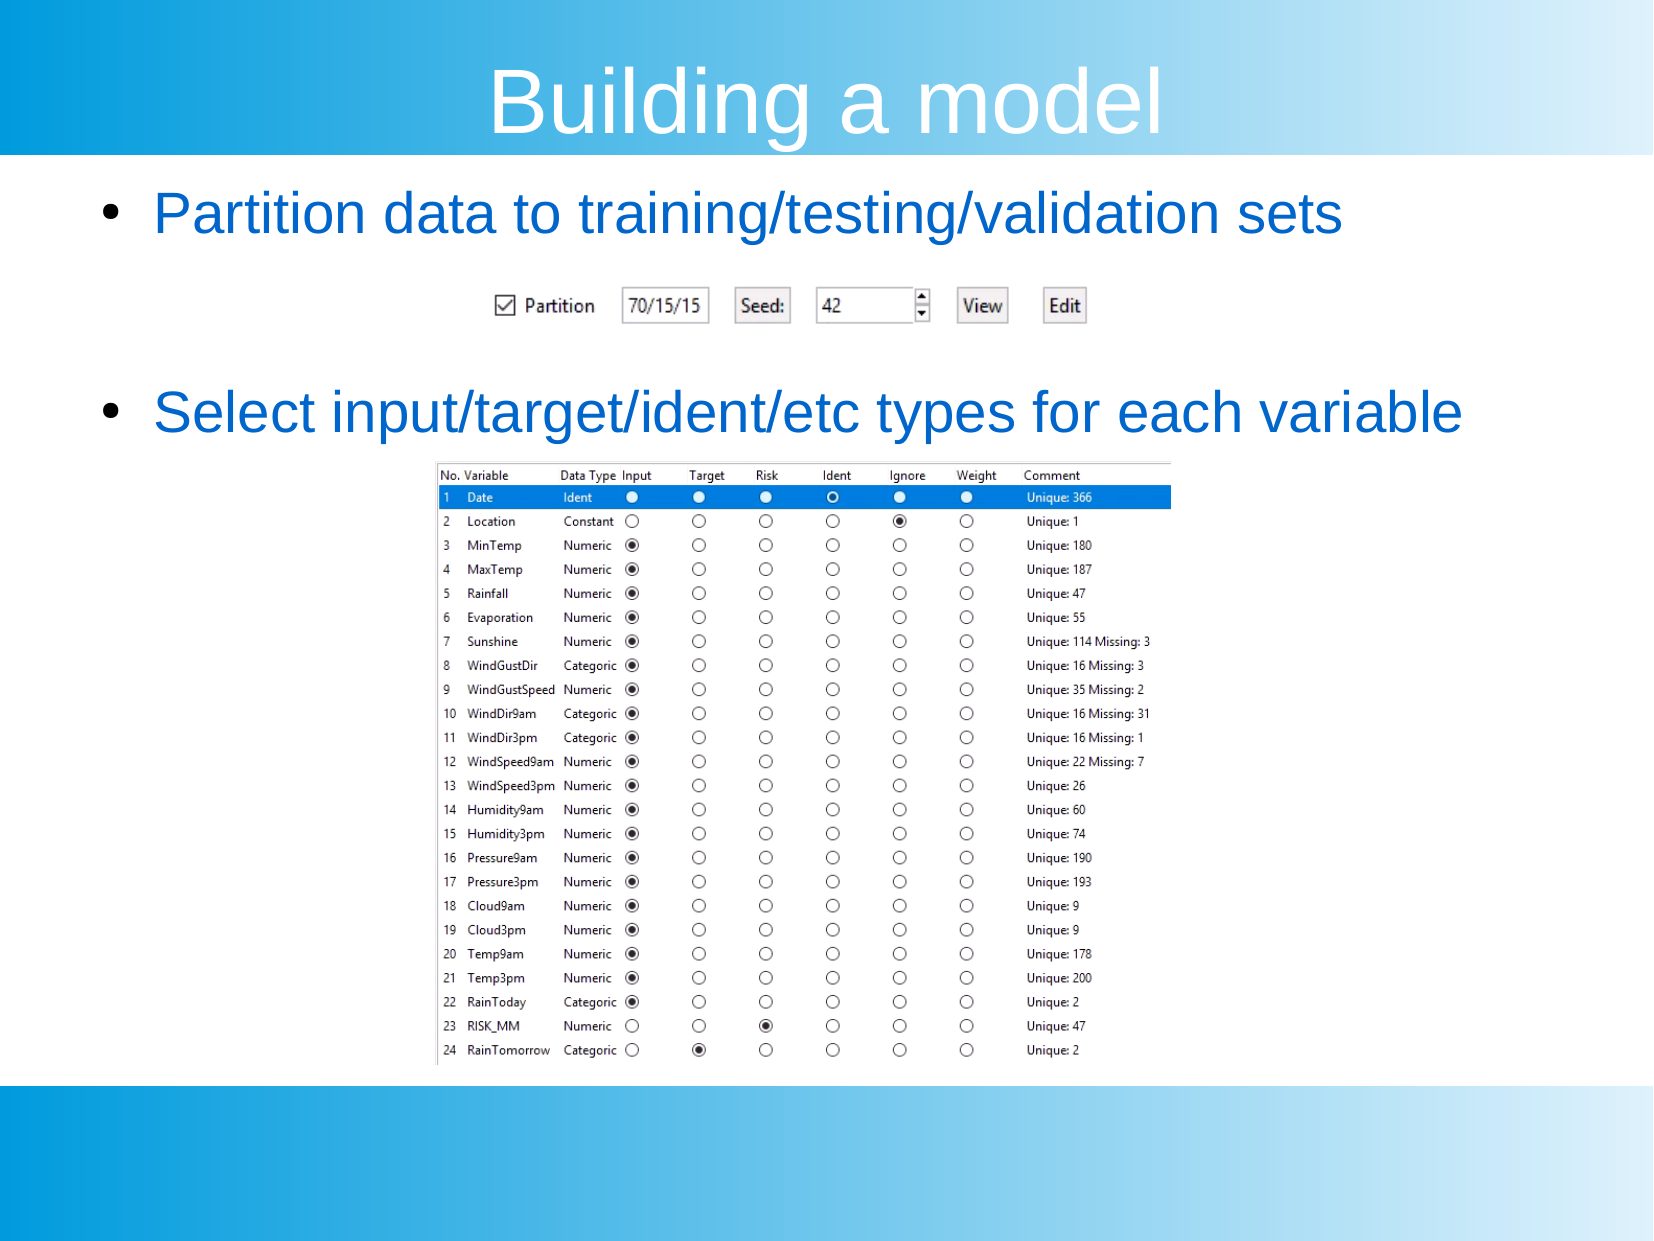

# Building a model
Partition data to training/testing/validation sets
Select input/target/ident/etc types for each variable